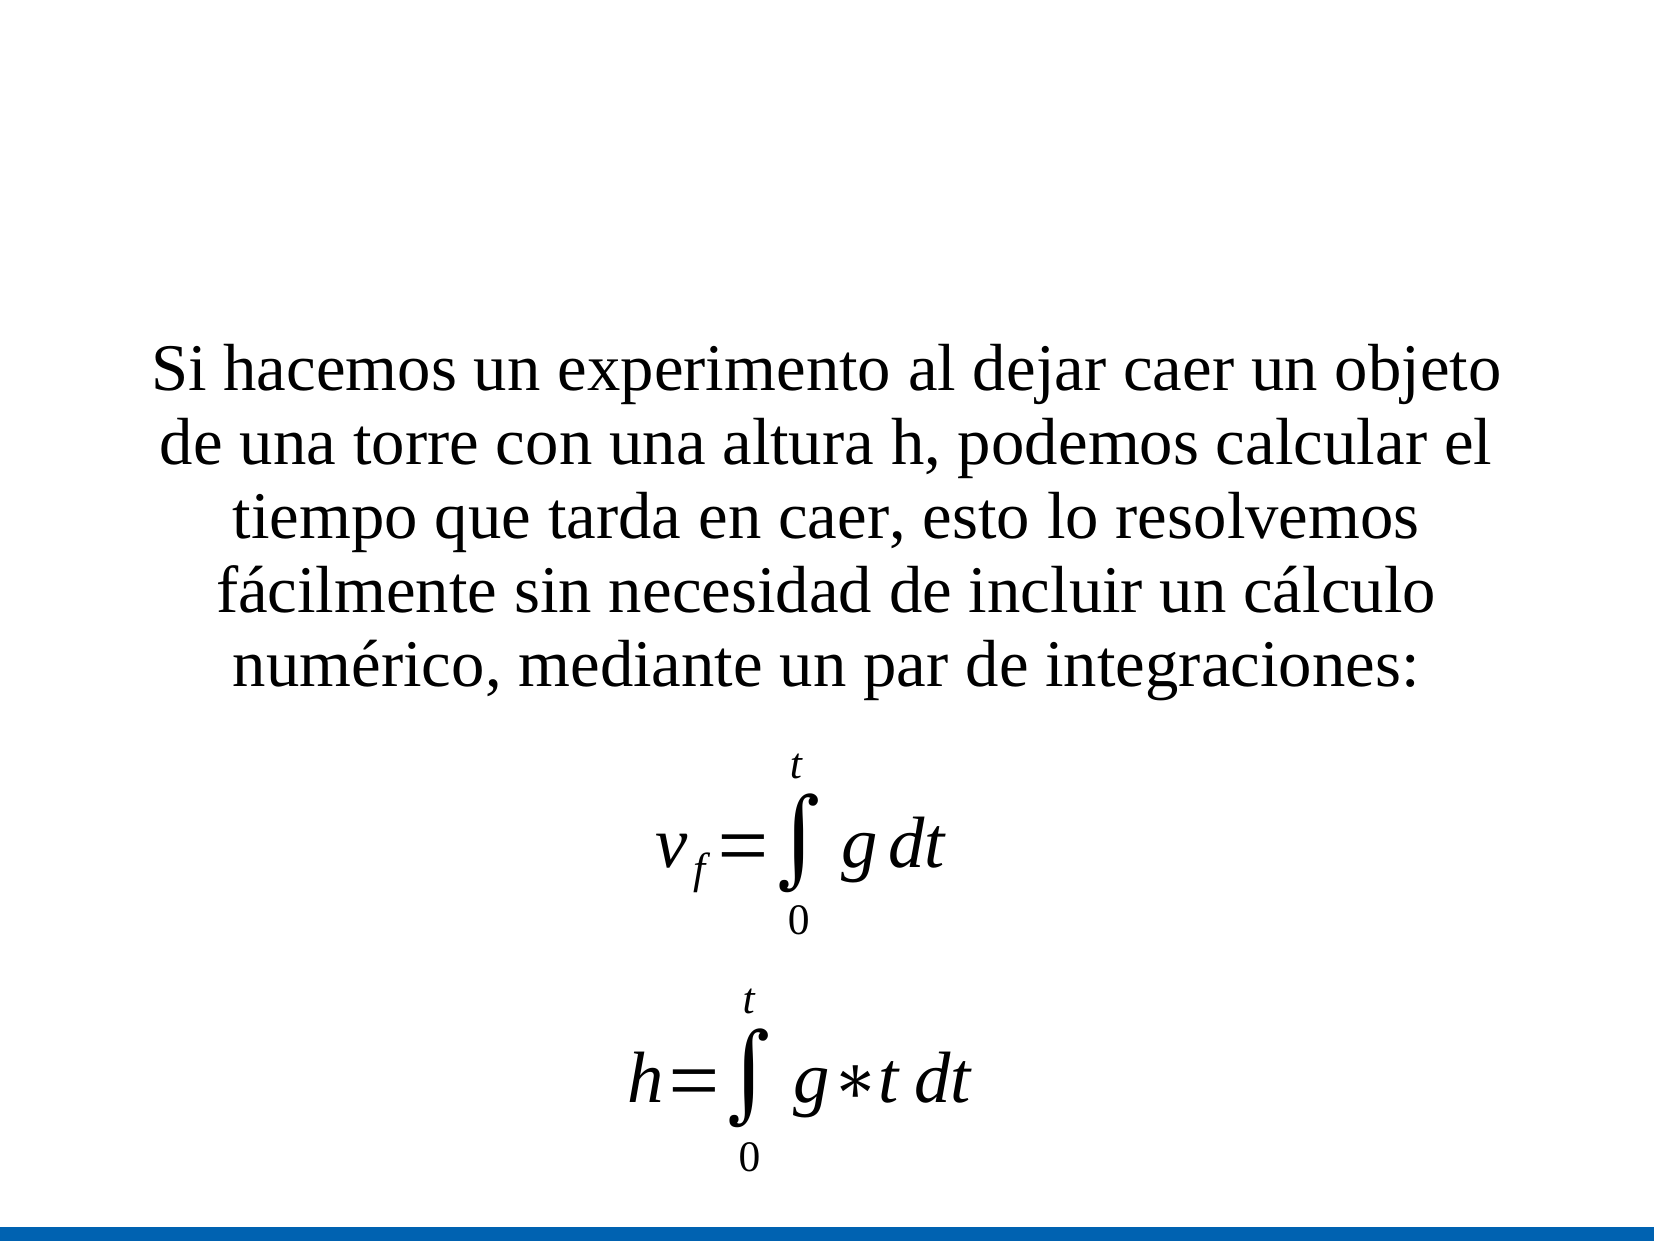

#
Si hacemos un experimento al dejar caer un objeto de una torre con una altura h, podemos calcular el tiempo que tarda en caer, esto lo resolvemos fácilmente sin necesidad de incluir un cálculo numérico, mediante un par de integraciones: